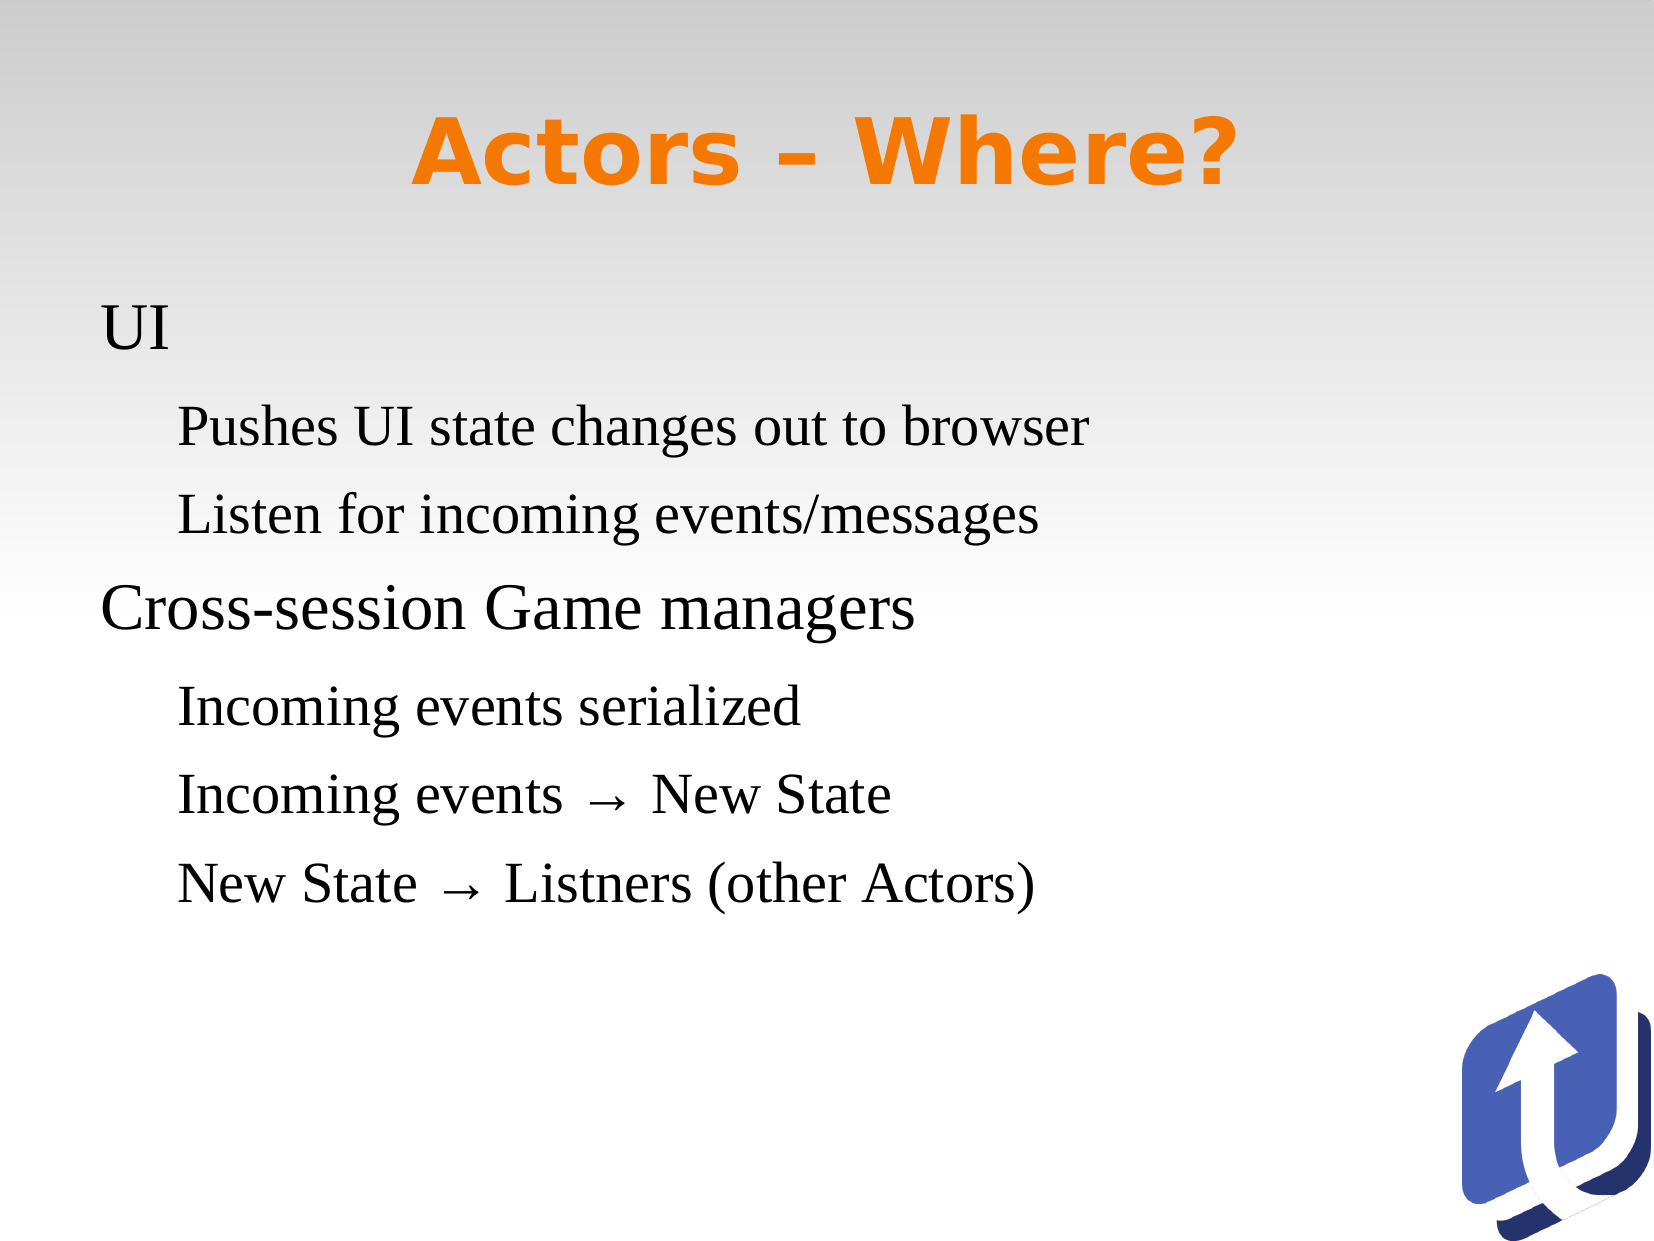

# Actors – Where?
UI
Pushes UI state changes out to browser
Listen for incoming events/messages
Cross-session Game managers
Incoming events serialized
Incoming events → New State
New State → Listners (other Actors)